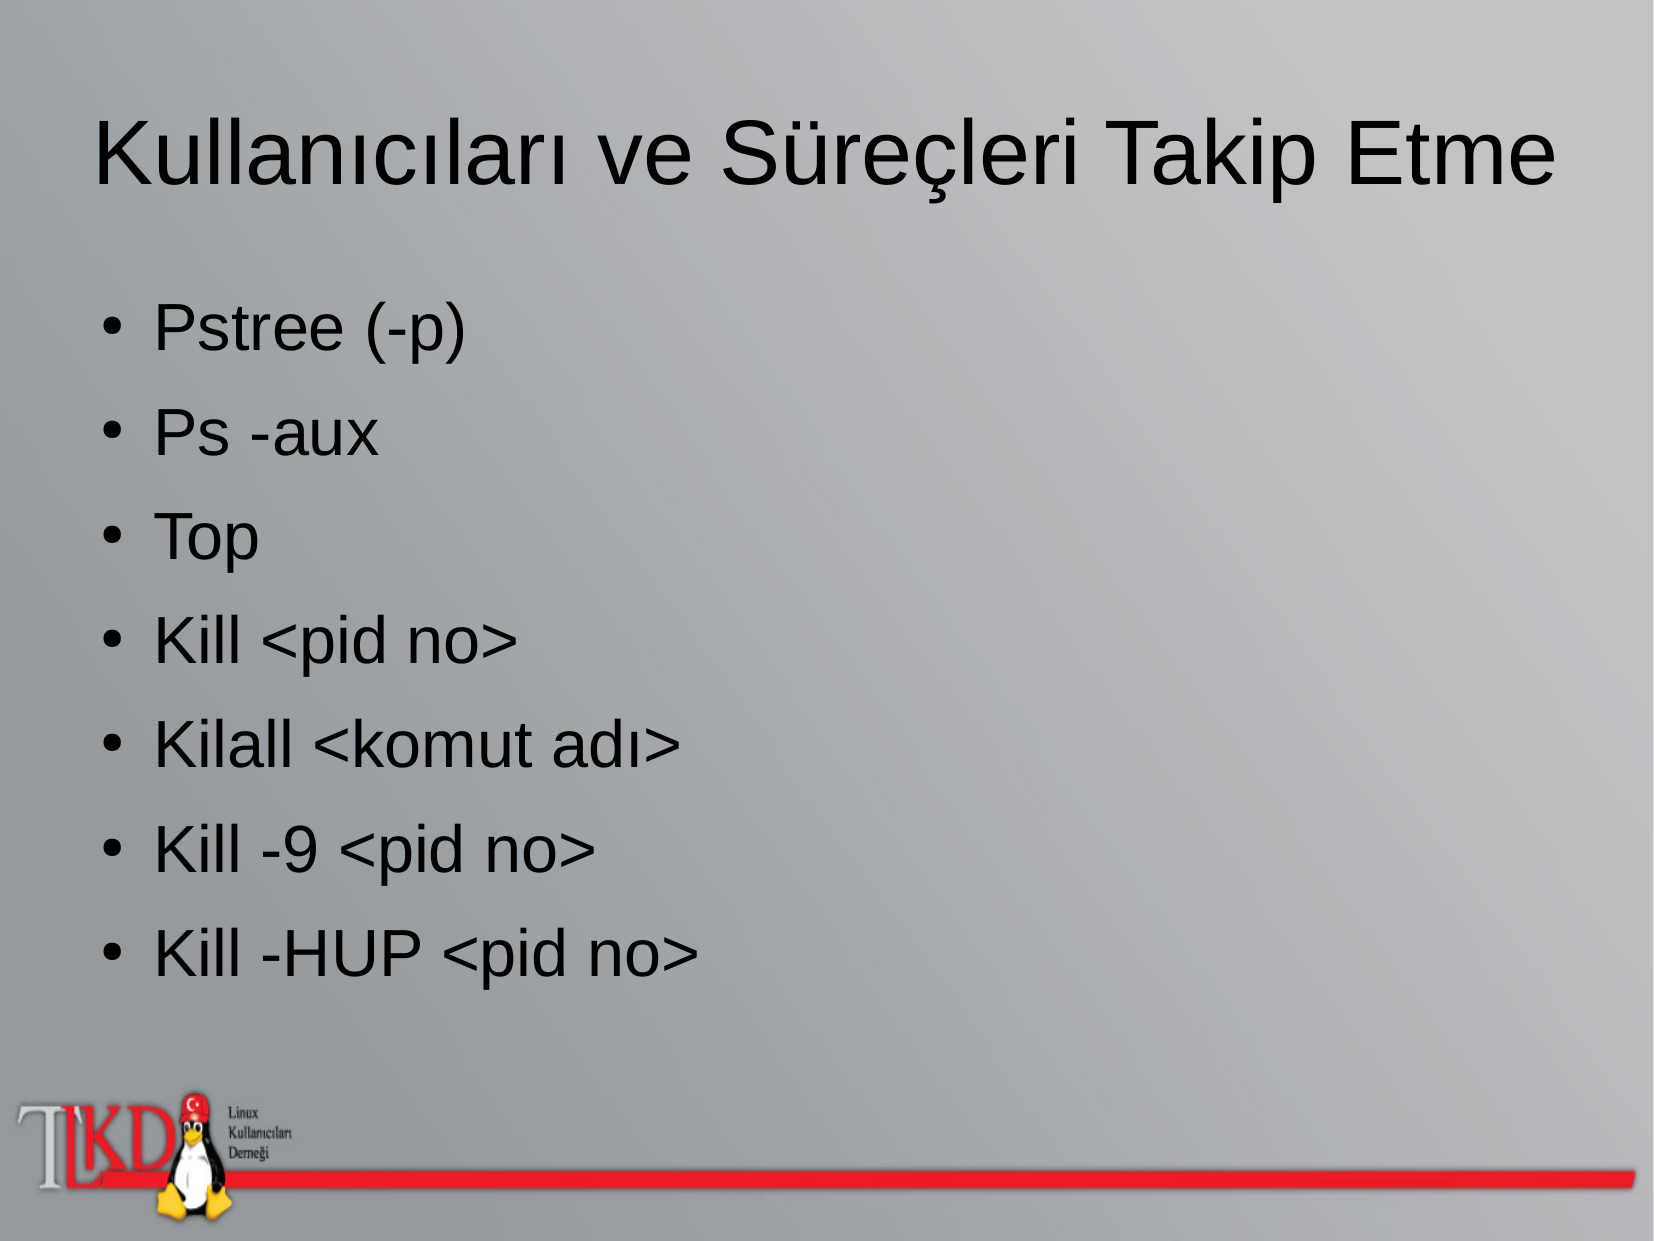

# Kullanıcıları ve Süreçleri Takip Etme
Pstree (-p)
Ps -aux
Top
Kill <pid no>
Kilall <komut adı>
Kill -9 <pid no>
Kill -HUP <pid no>